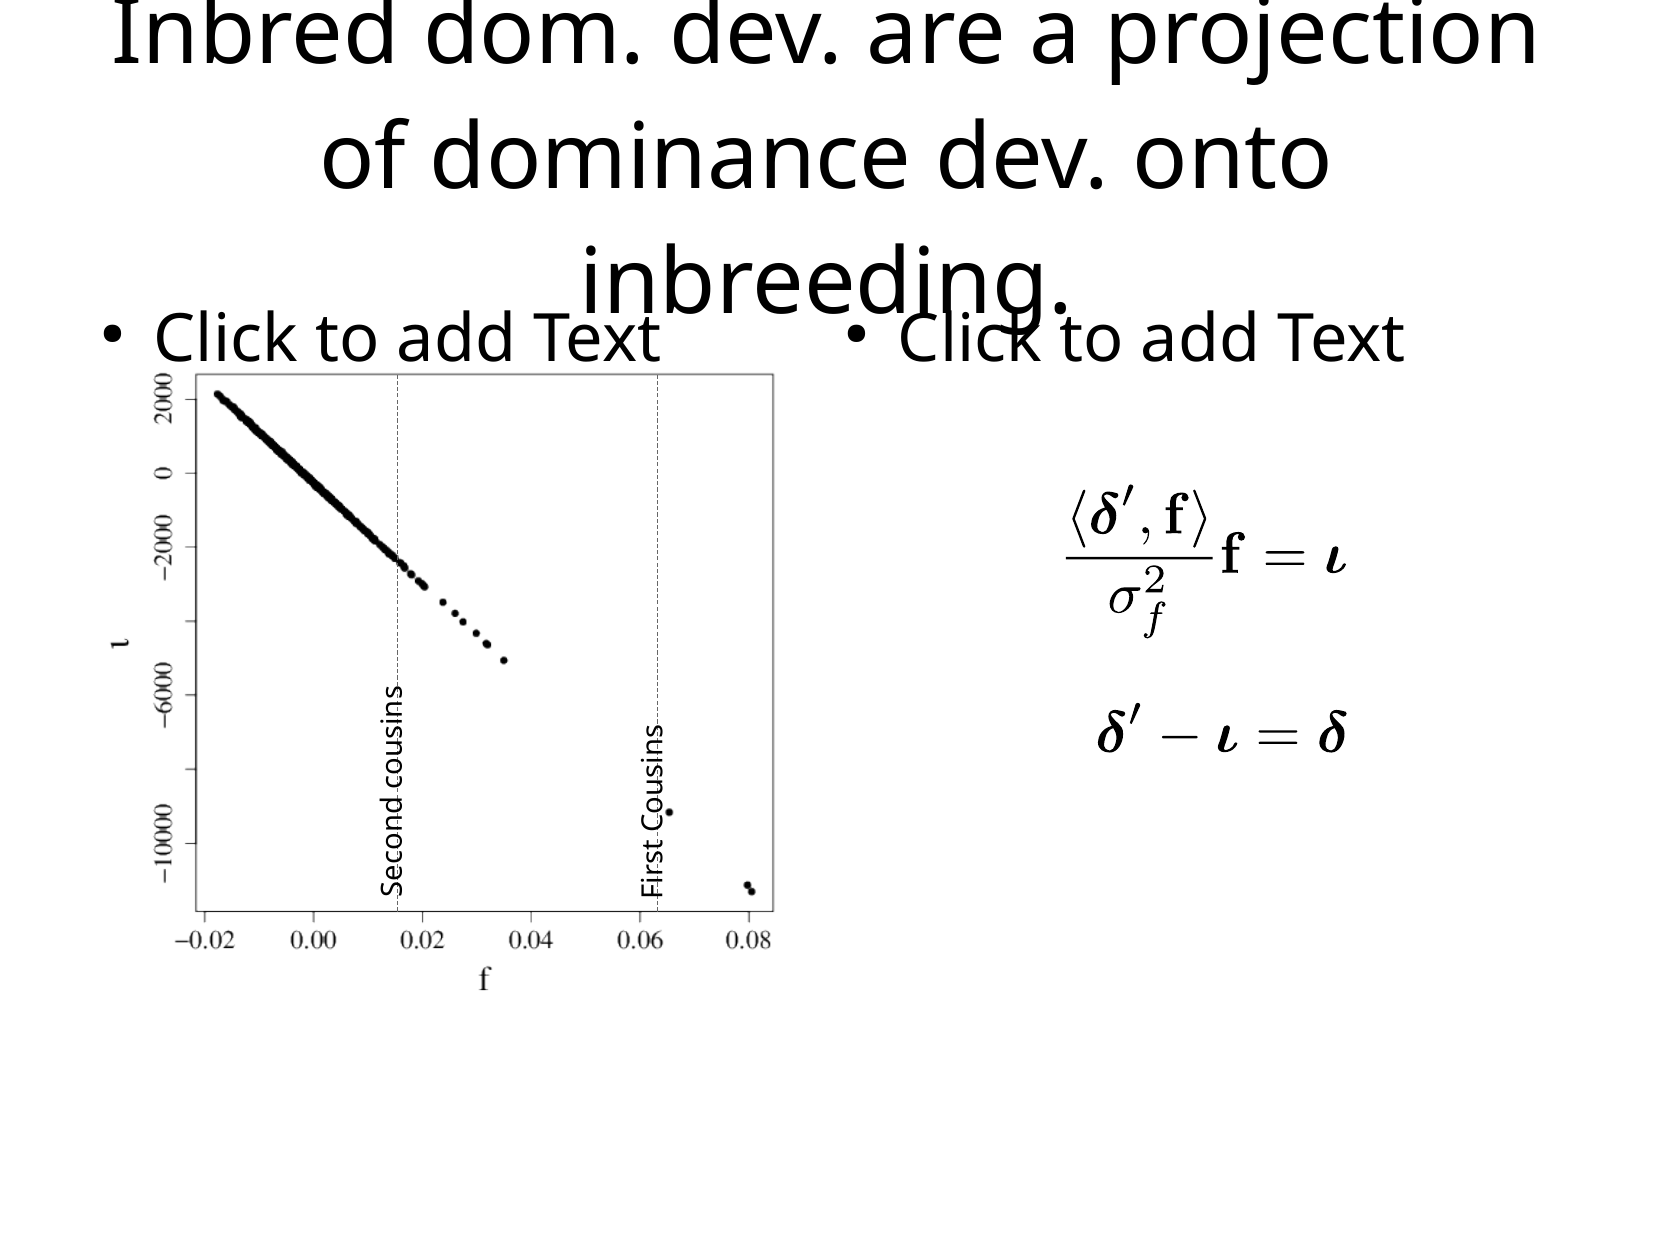

# Inbred dom. dev. are a projection of dominance dev. onto inbreeding.
Click to add Text
Click to add Text
First Cousins
Second cousins